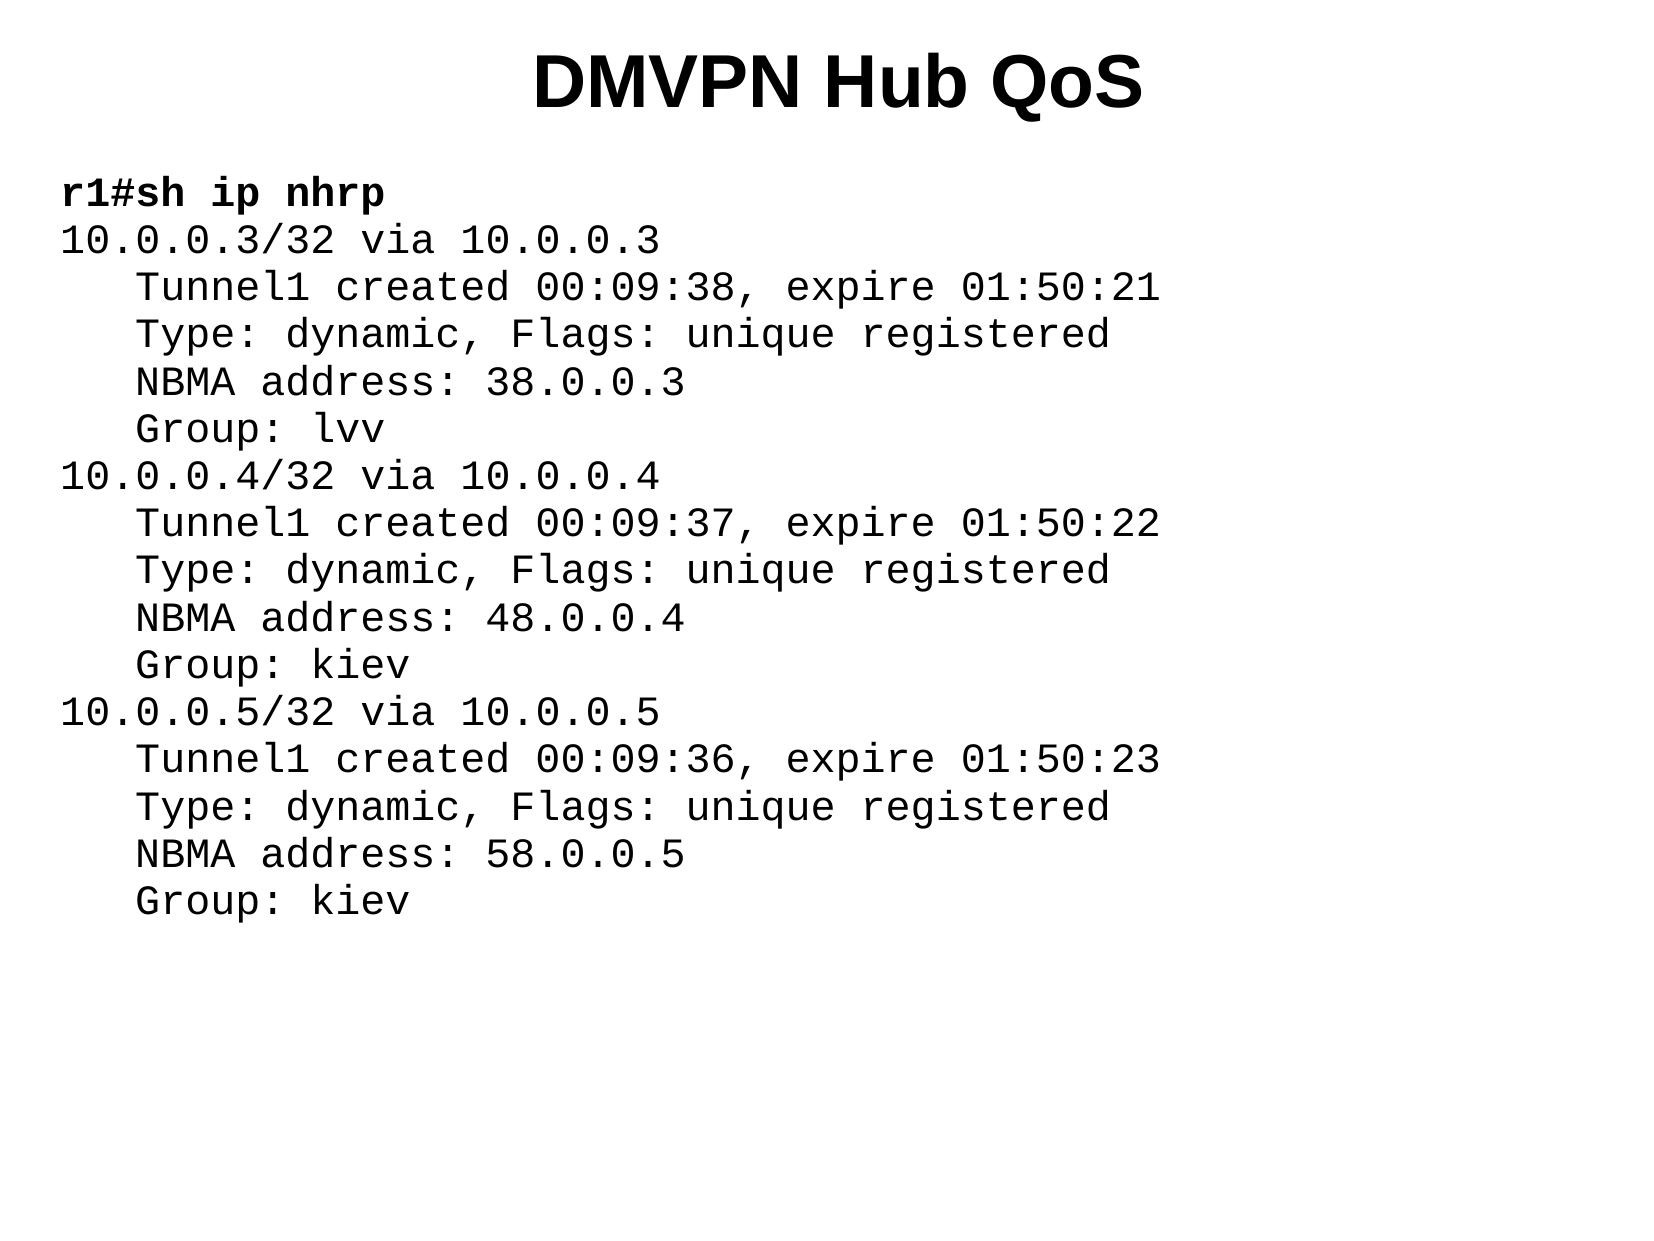

DMVPN Hub QoS
# r1#sh ip nhrp
10.0.0.3/32 via 10.0.0.3
 Tunnel1 created 00:09:38, expire 01:50:21
 Type: dynamic, Flags: unique registered
 NBMA address: 38.0.0.3
 Group: lvv
10.0.0.4/32 via 10.0.0.4
 Tunnel1 created 00:09:37, expire 01:50:22
 Type: dynamic, Flags: unique registered
 NBMA address: 48.0.0.4
 Group: kiev
10.0.0.5/32 via 10.0.0.5
 Tunnel1 created 00:09:36, expire 01:50:23
 Type: dynamic, Flags: unique registered
 NBMA address: 58.0.0.5
 Group: kiev